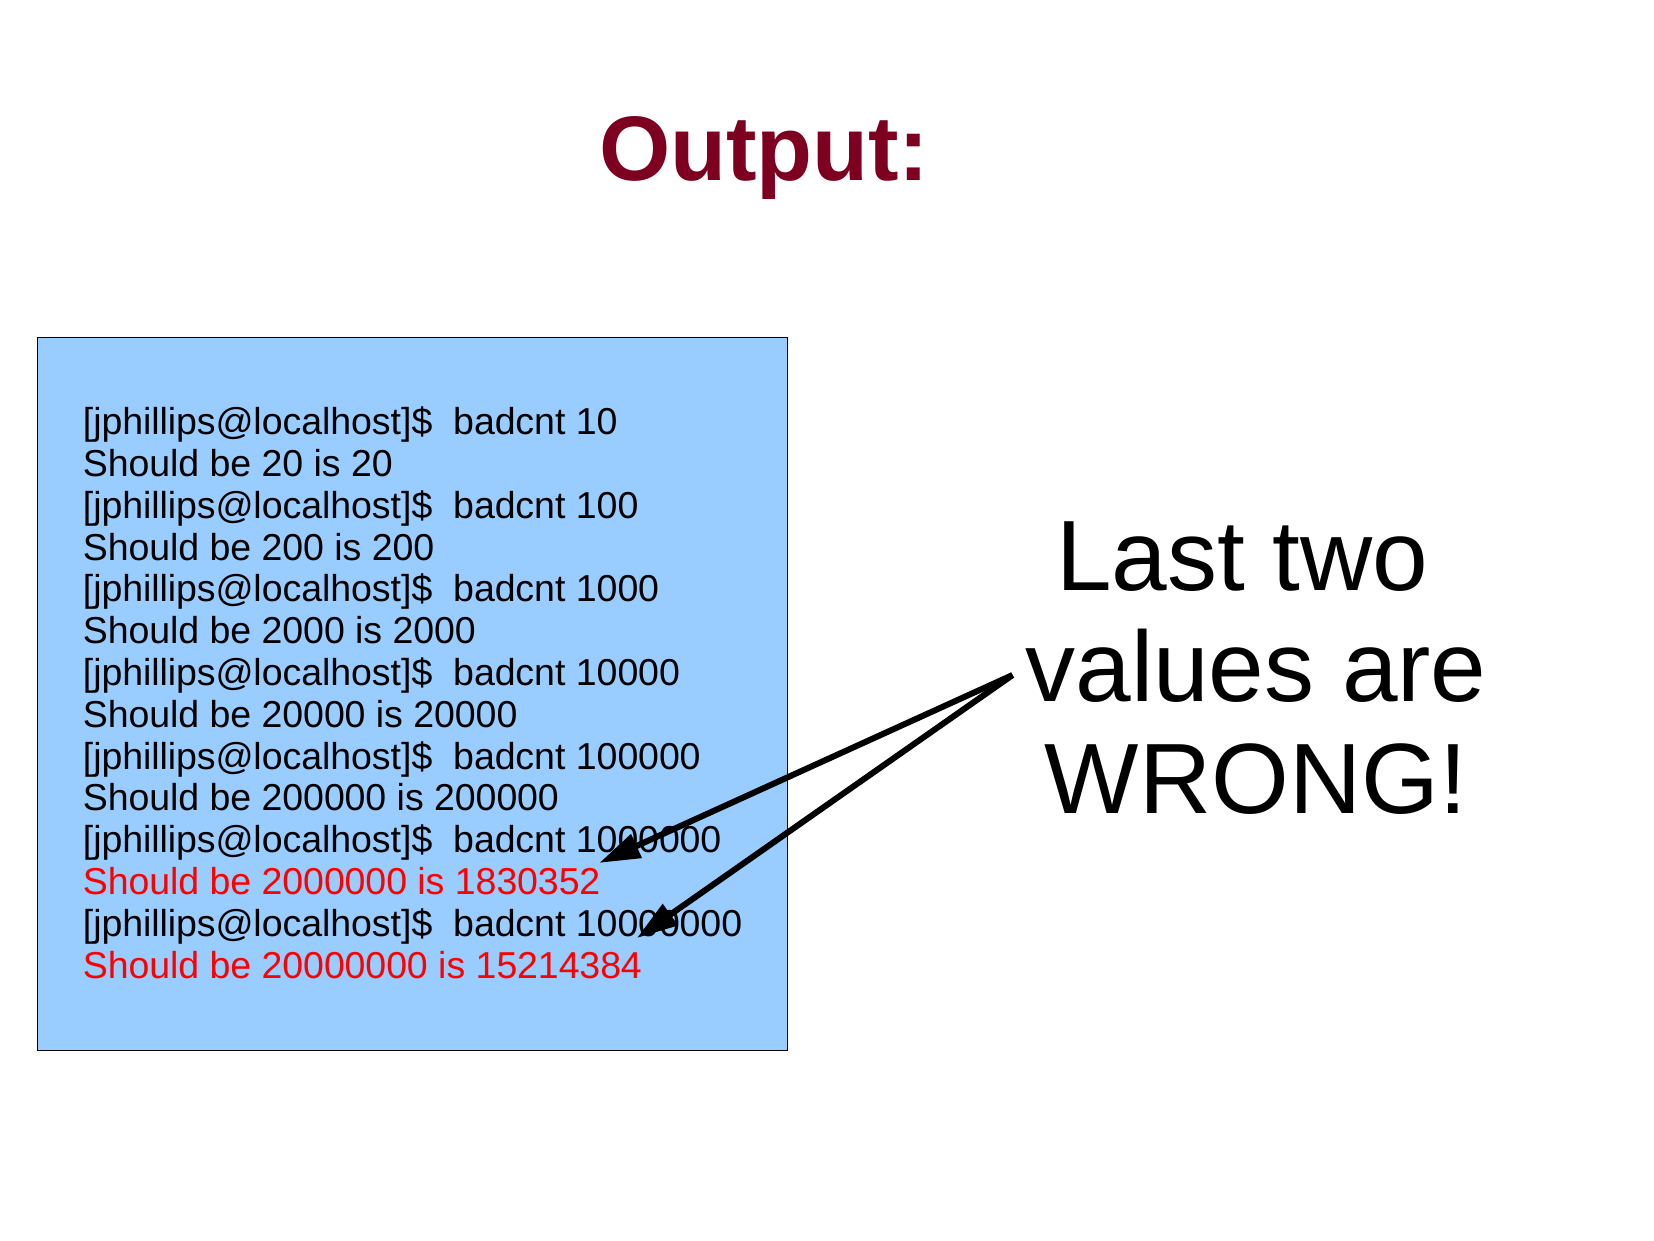

# Output:
[jphillips@localhost]$ badcnt 10
Should be 20 is 20
[jphillips@localhost]$ badcnt 100
Should be 200 is 200
[jphillips@localhost]$ badcnt 1000
Should be 2000 is 2000
[jphillips@localhost]$ badcnt 10000
Should be 20000 is 20000
[jphillips@localhost]$ badcnt 100000
Should be 200000 is 200000
[jphillips@localhost]$ badcnt 1000000
Should be 2000000 is 1830352
[jphillips@localhost]$ badcnt 10000000
Should be 20000000 is 15214384
Last two
values are
WRONG!